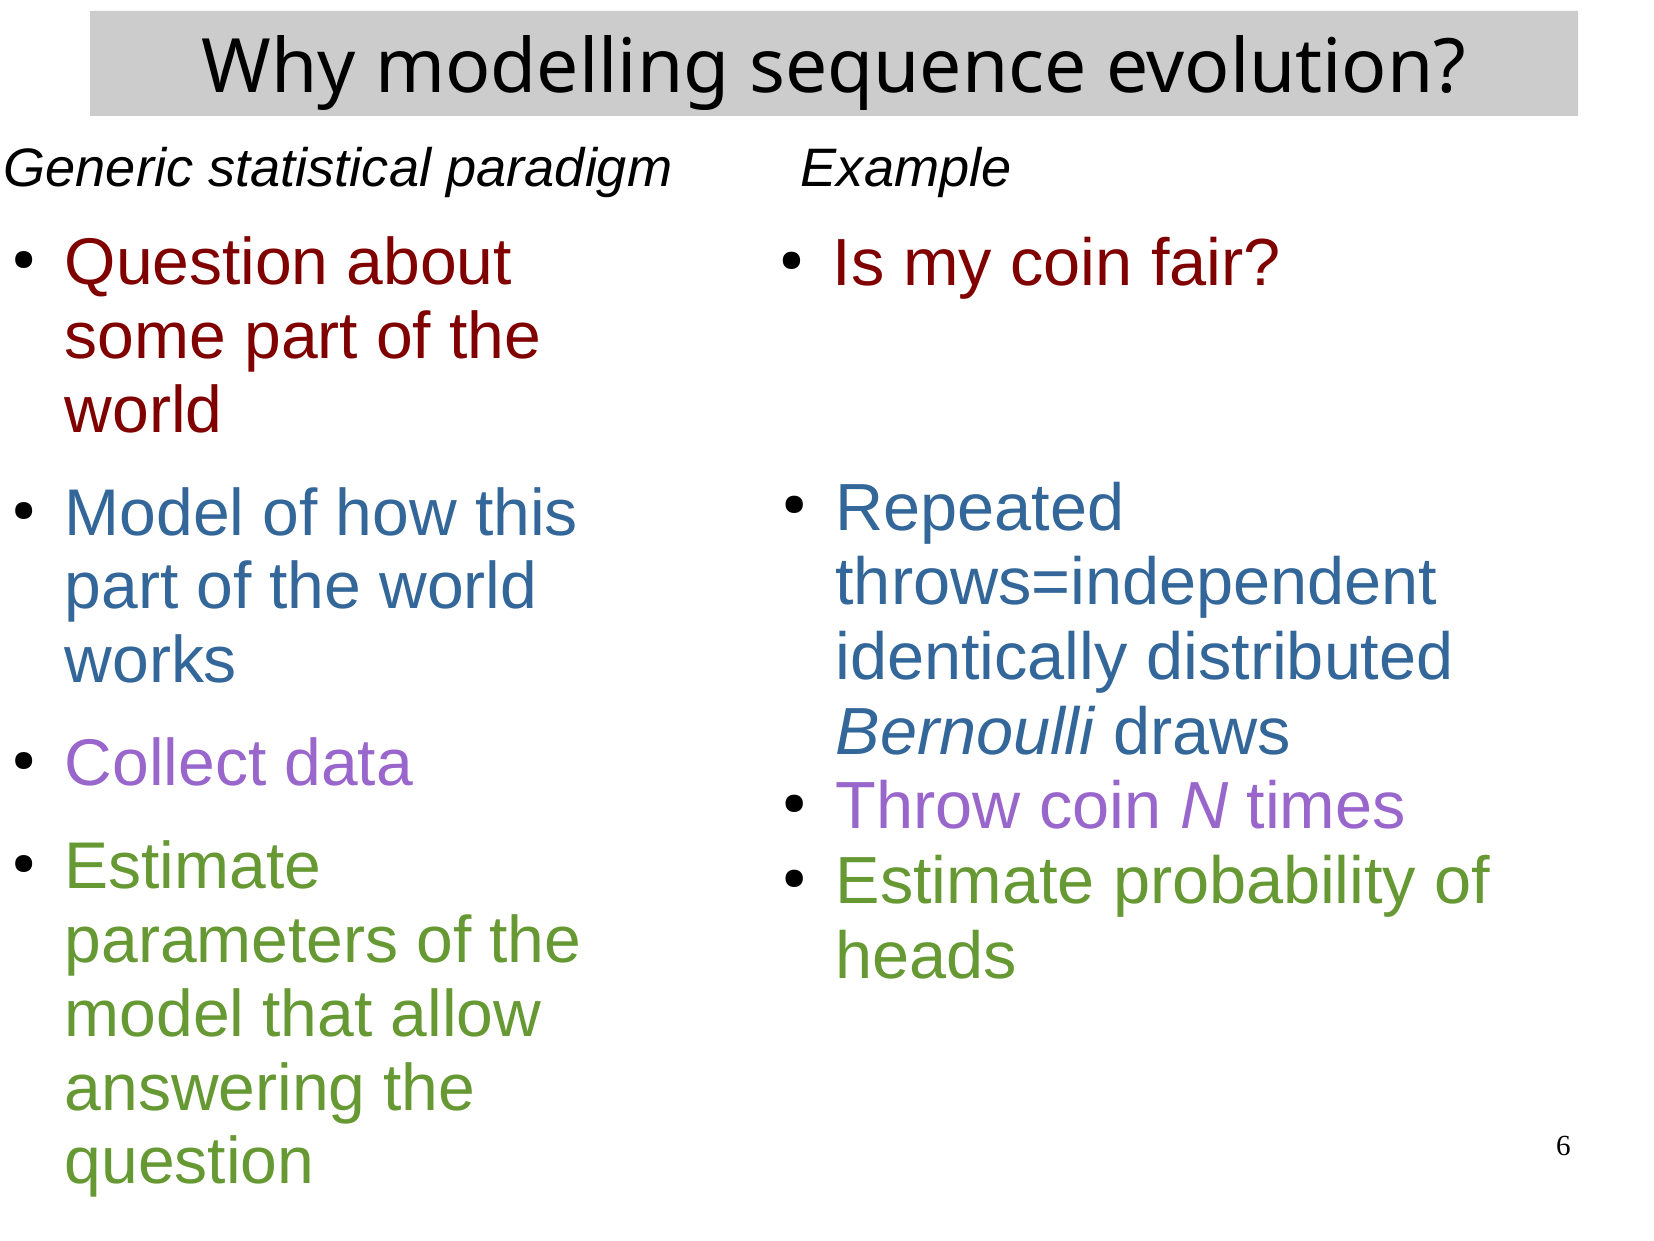

Why modelling sequence evolution?
Generic statistical paradigm
Example
# Question about some part of the world
Model of how this part of the world works
Collect data
Estimate parameters of the model that allow answering the question
Is my coin fair?
Repeated throws=independent identically distributed Bernoulli draws
Throw coin N times
Estimate probability of heads
6